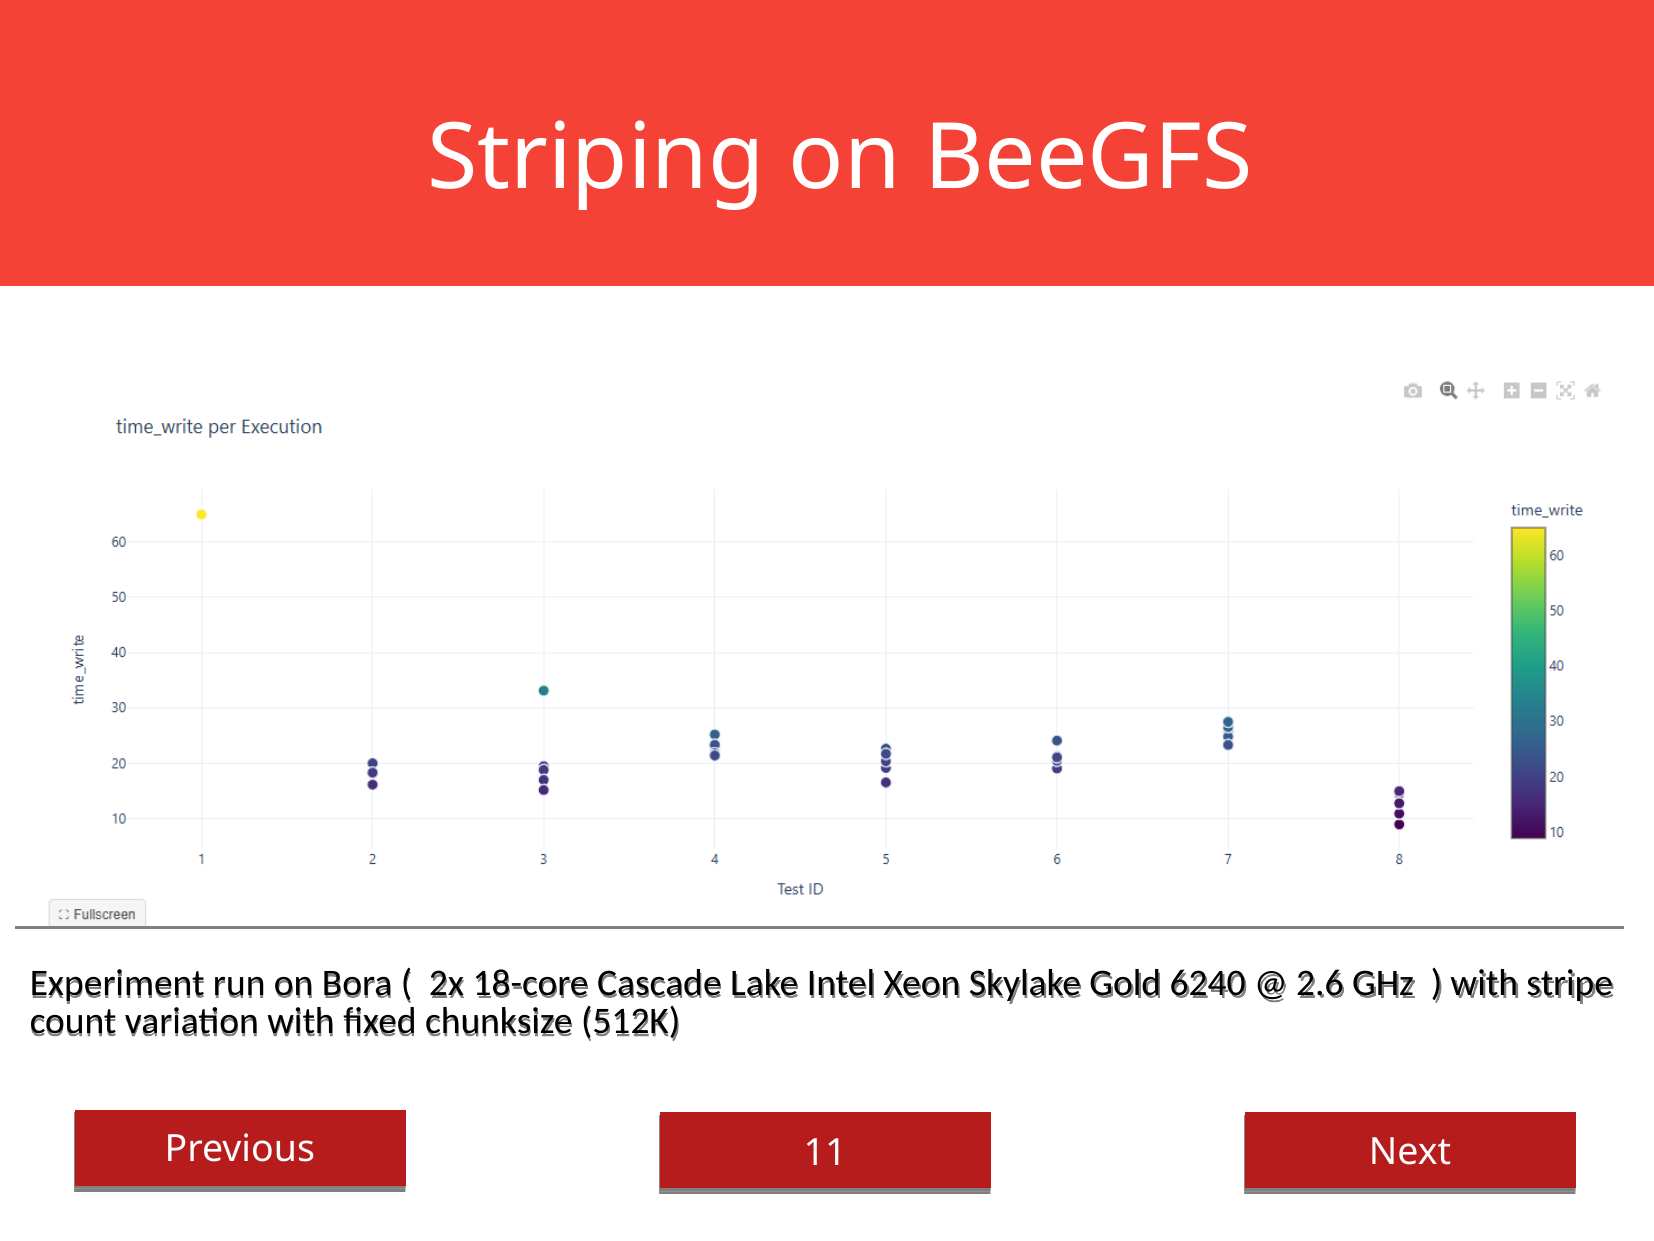

# Striping on BeeGFS
Experiment run on Bora ( 2x 18-core Cascade Lake Intel Xeon Skylake Gold 6240 @ 2.6 GHz ) with stripe count variation with fixed chunksize (512K)
Previous
Next